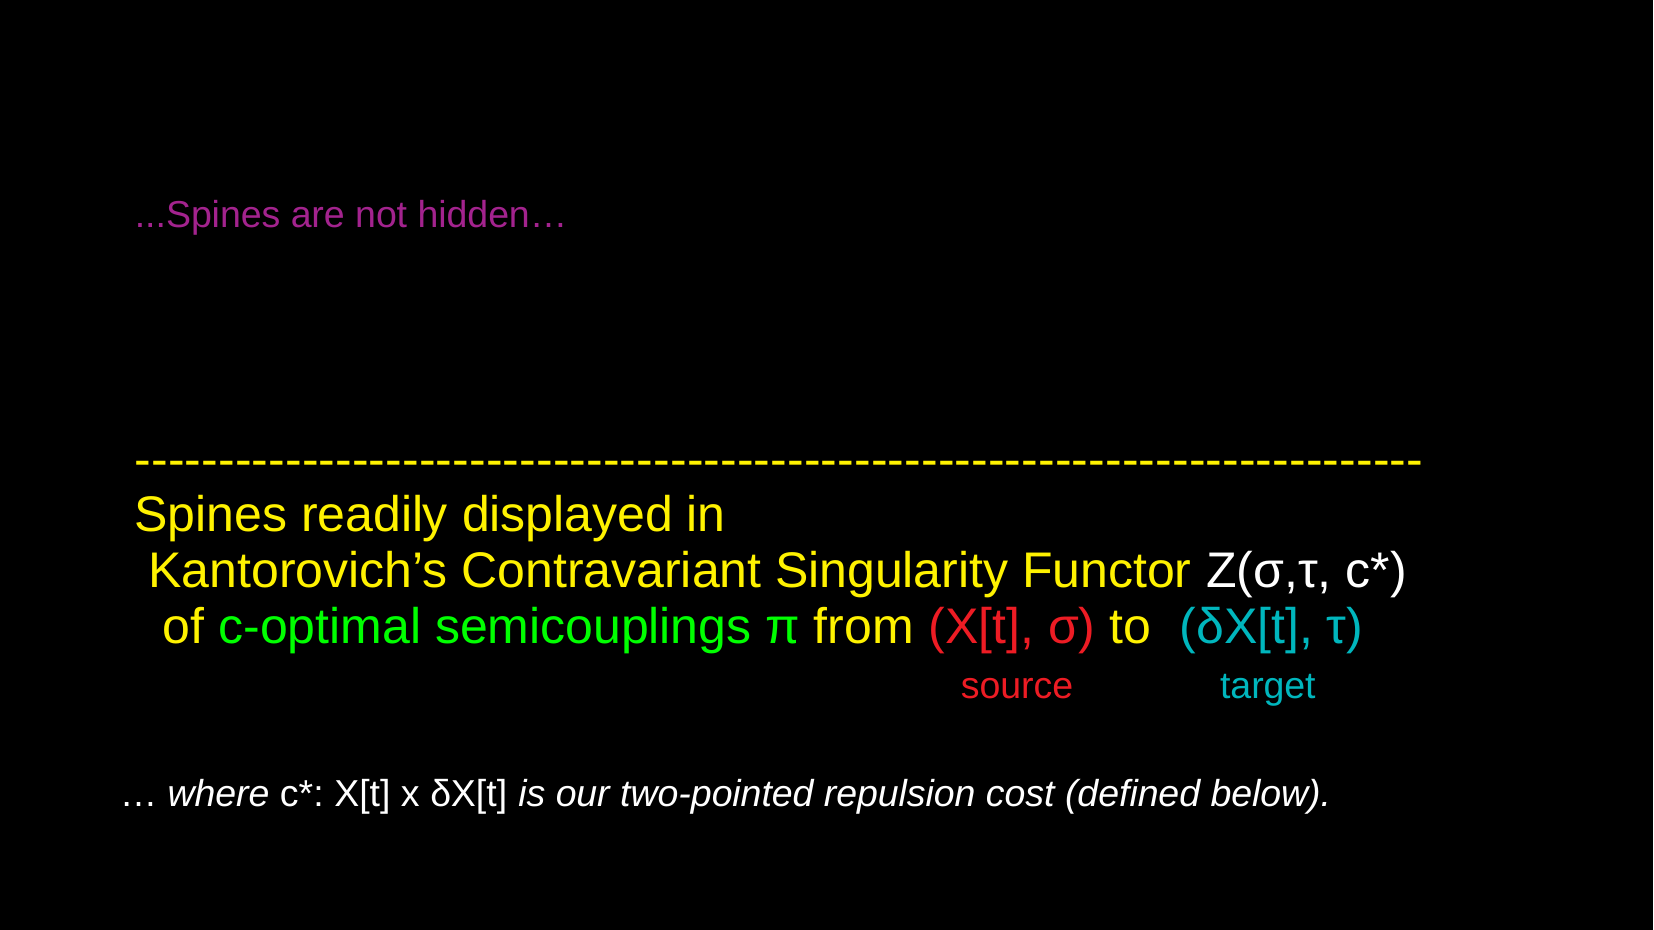

...Spines are not hidden…
-----------------------------------------------------------------------------
Spines readily displayed in
 Kantorovich’s Contravariant Singularity Functor Z(σ,τ, c*)
 of c-optimal semicouplings π from (X[t], σ) to (δX[t], τ)
 source target
… where c*: X[t] x δX[t] is our two-pointed repulsion cost (defined below).